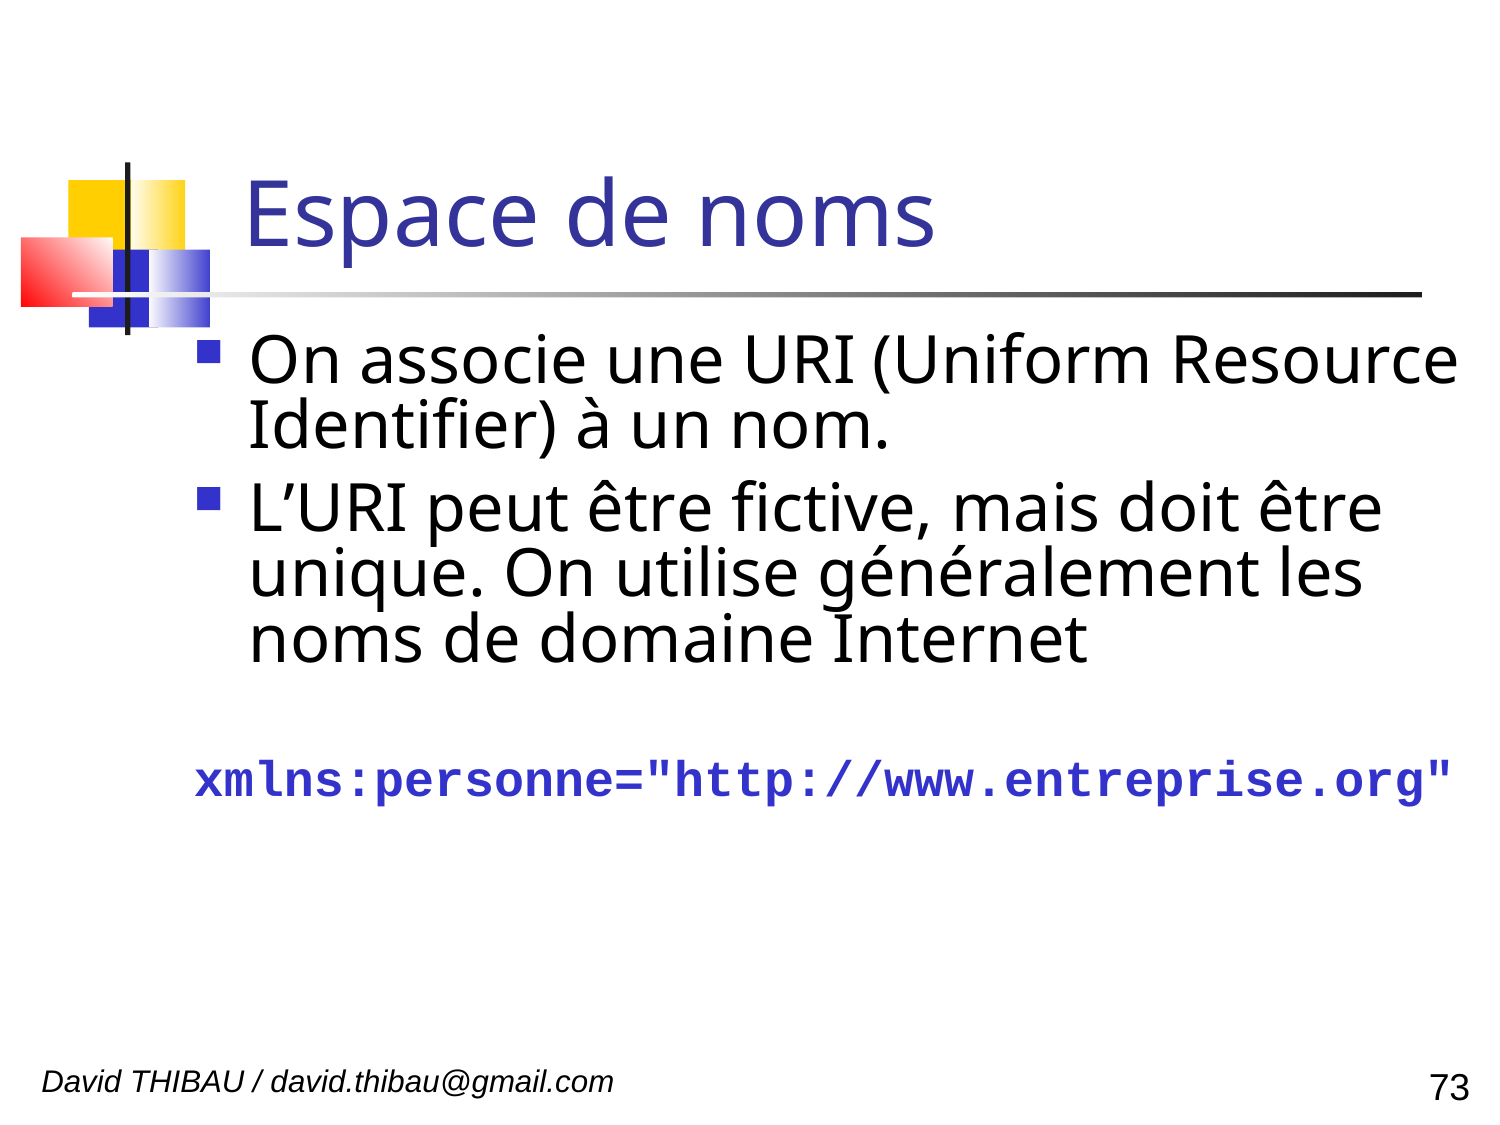

# Espace de noms
On associe une URI (Uniform Resource Identifier) à un nom.
L’URI peut être fictive, mais doit être unique. On utilise généralement les noms de domaine Internet
xmlns:personne="http://www.entreprise.org"